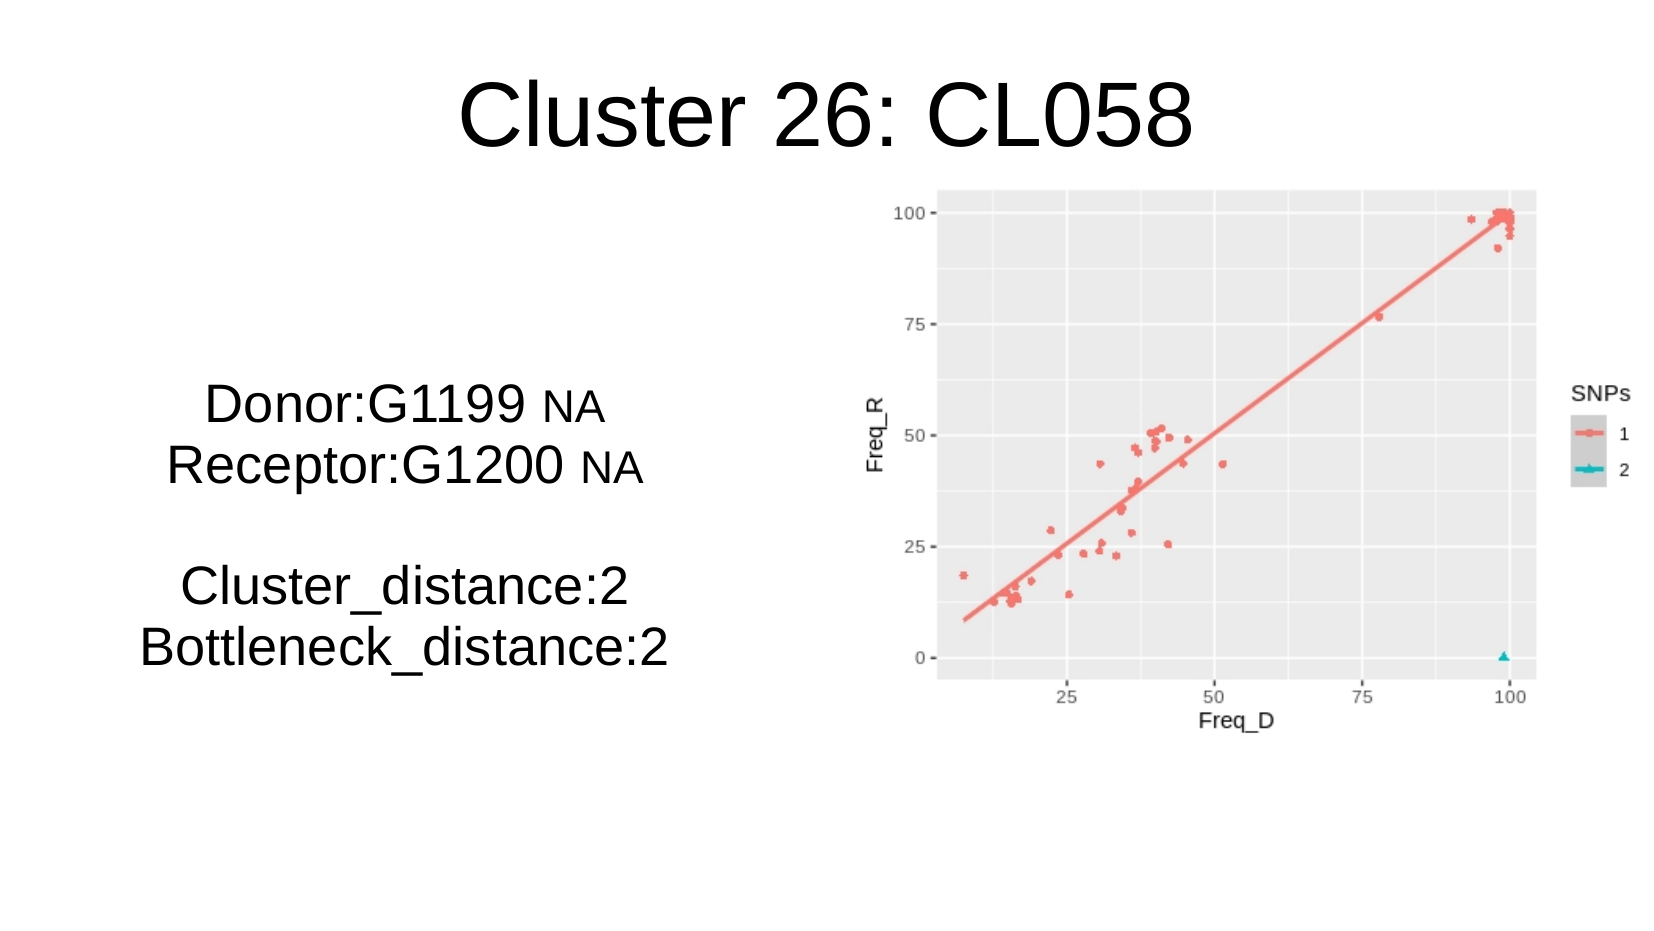

# Cluster 26: CL058
Donor:G1199 NA
Receptor:G1200 NA
Cluster_distance:2
Bottleneck_distance:2